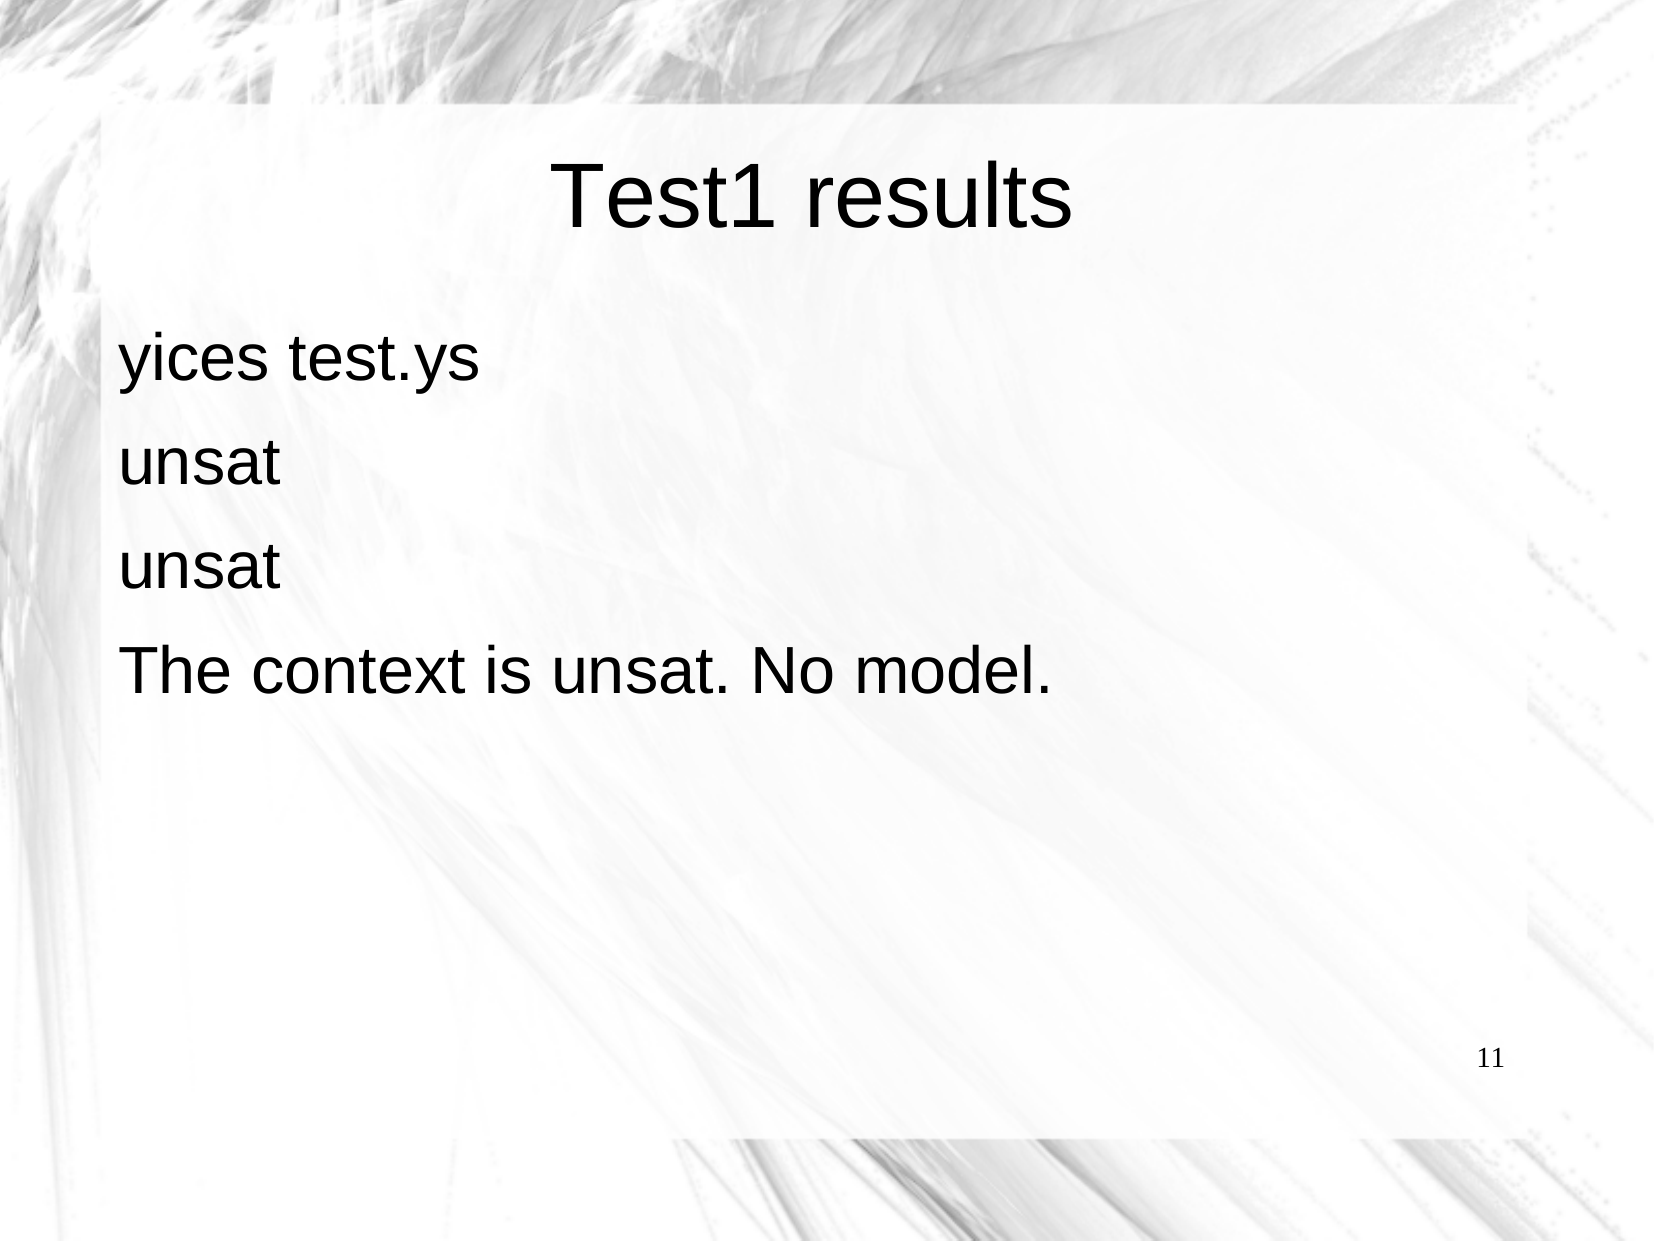

# Test1 results
yices test.ys
unsat
unsat
The context is unsat. No model.
11